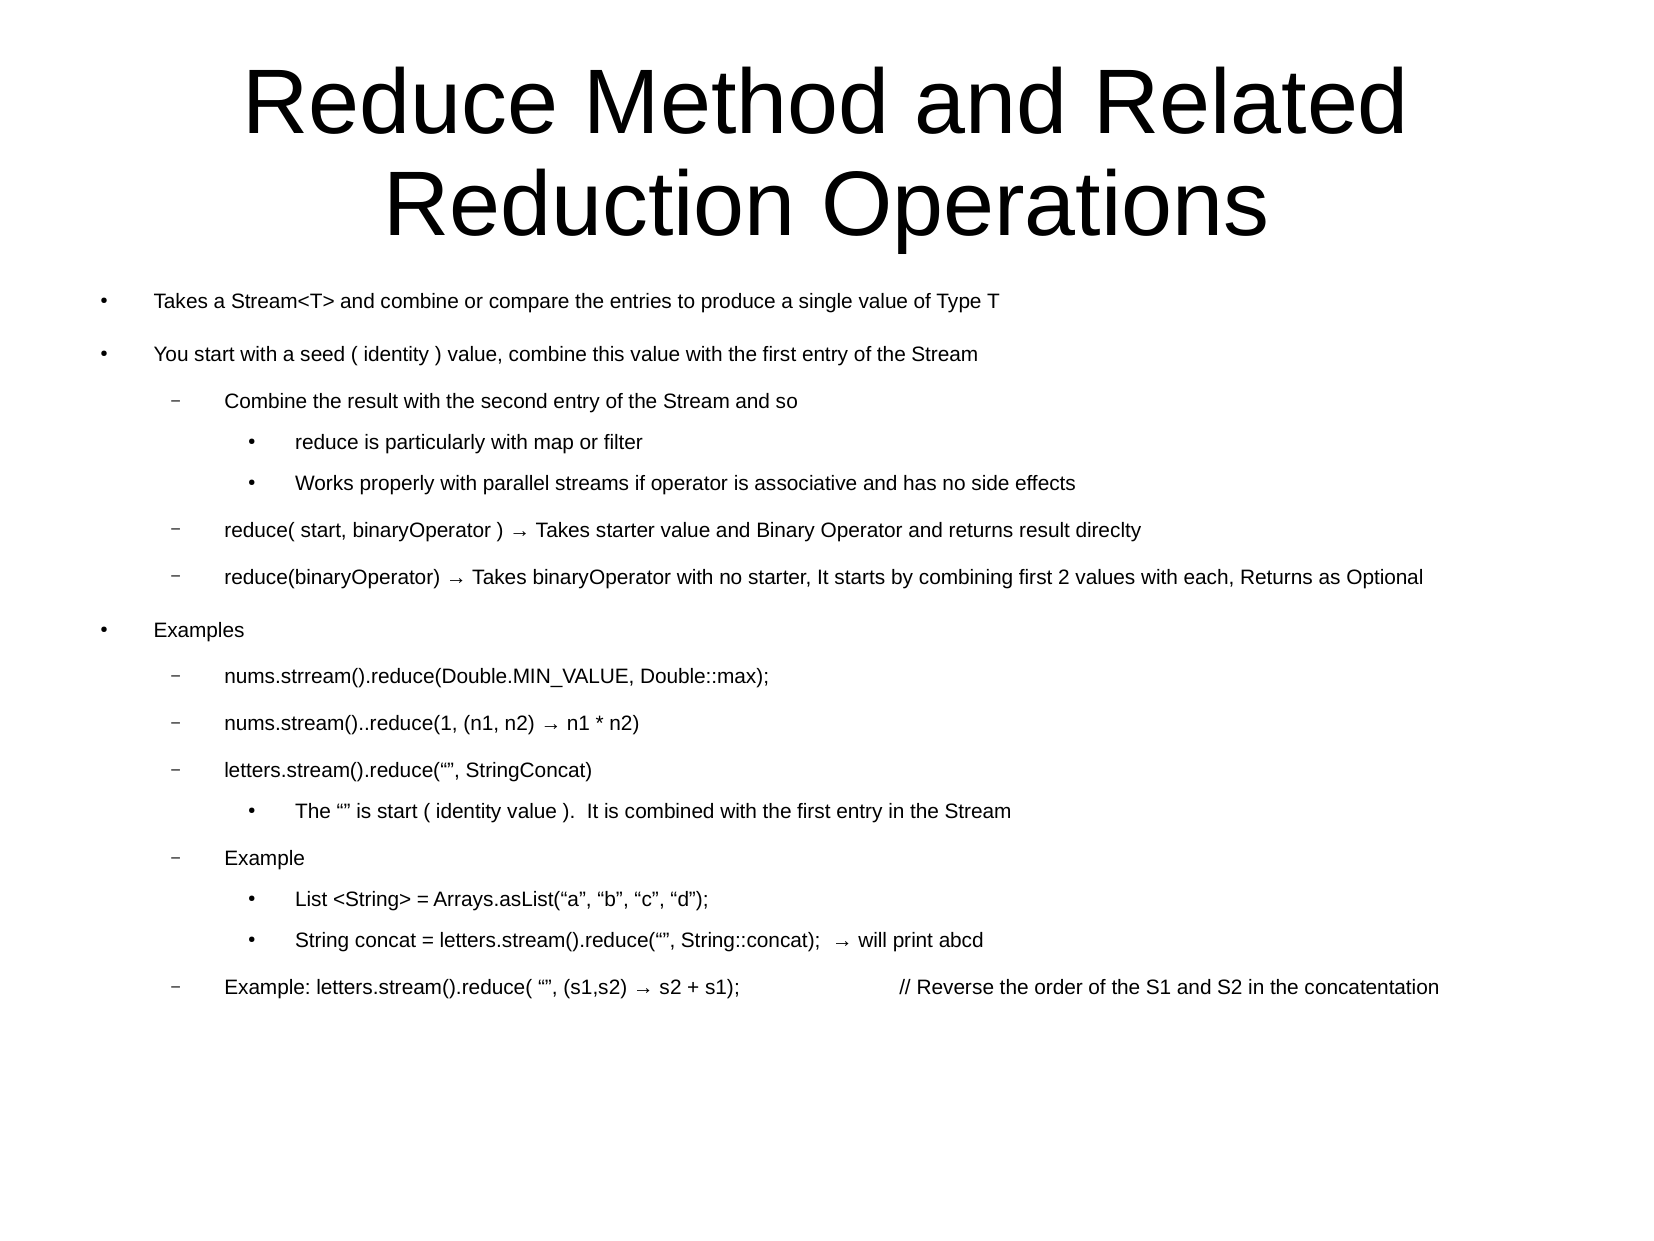

# Reduce Method and Related Reduction Operations
Takes a Stream<T> and combine or compare the entries to produce a single value of Type T
You start with a seed ( identity ) value, combine this value with the first entry of the Stream
Combine the result with the second entry of the Stream and so
reduce is particularly with map or filter
Works properly with parallel streams if operator is associative and has no side effects
reduce( start, binaryOperator ) → Takes starter value and Binary Operator and returns result direclty
reduce(binaryOperator) → Takes binaryOperator with no starter, It starts by combining first 2 values with each, Returns as Optional
Examples
nums.strream().reduce(Double.MIN_VALUE, Double::max);
nums.stream()..reduce(1, (n1, n2) → n1 * n2)
letters.stream().reduce(“”, StringConcat)
The “” is start ( identity value ). It is combined with the first entry in the Stream
Example
List <String> = Arrays.asList(“a”, “b”, “c”, “d”);
String concat = letters.stream().reduce(“”, String::concat); → will print abcd
Example: letters.stream().reduce( “”, (s1,s2) → s2 + s1); 			// Reverse the order of the S1 and S2 in the concatentation